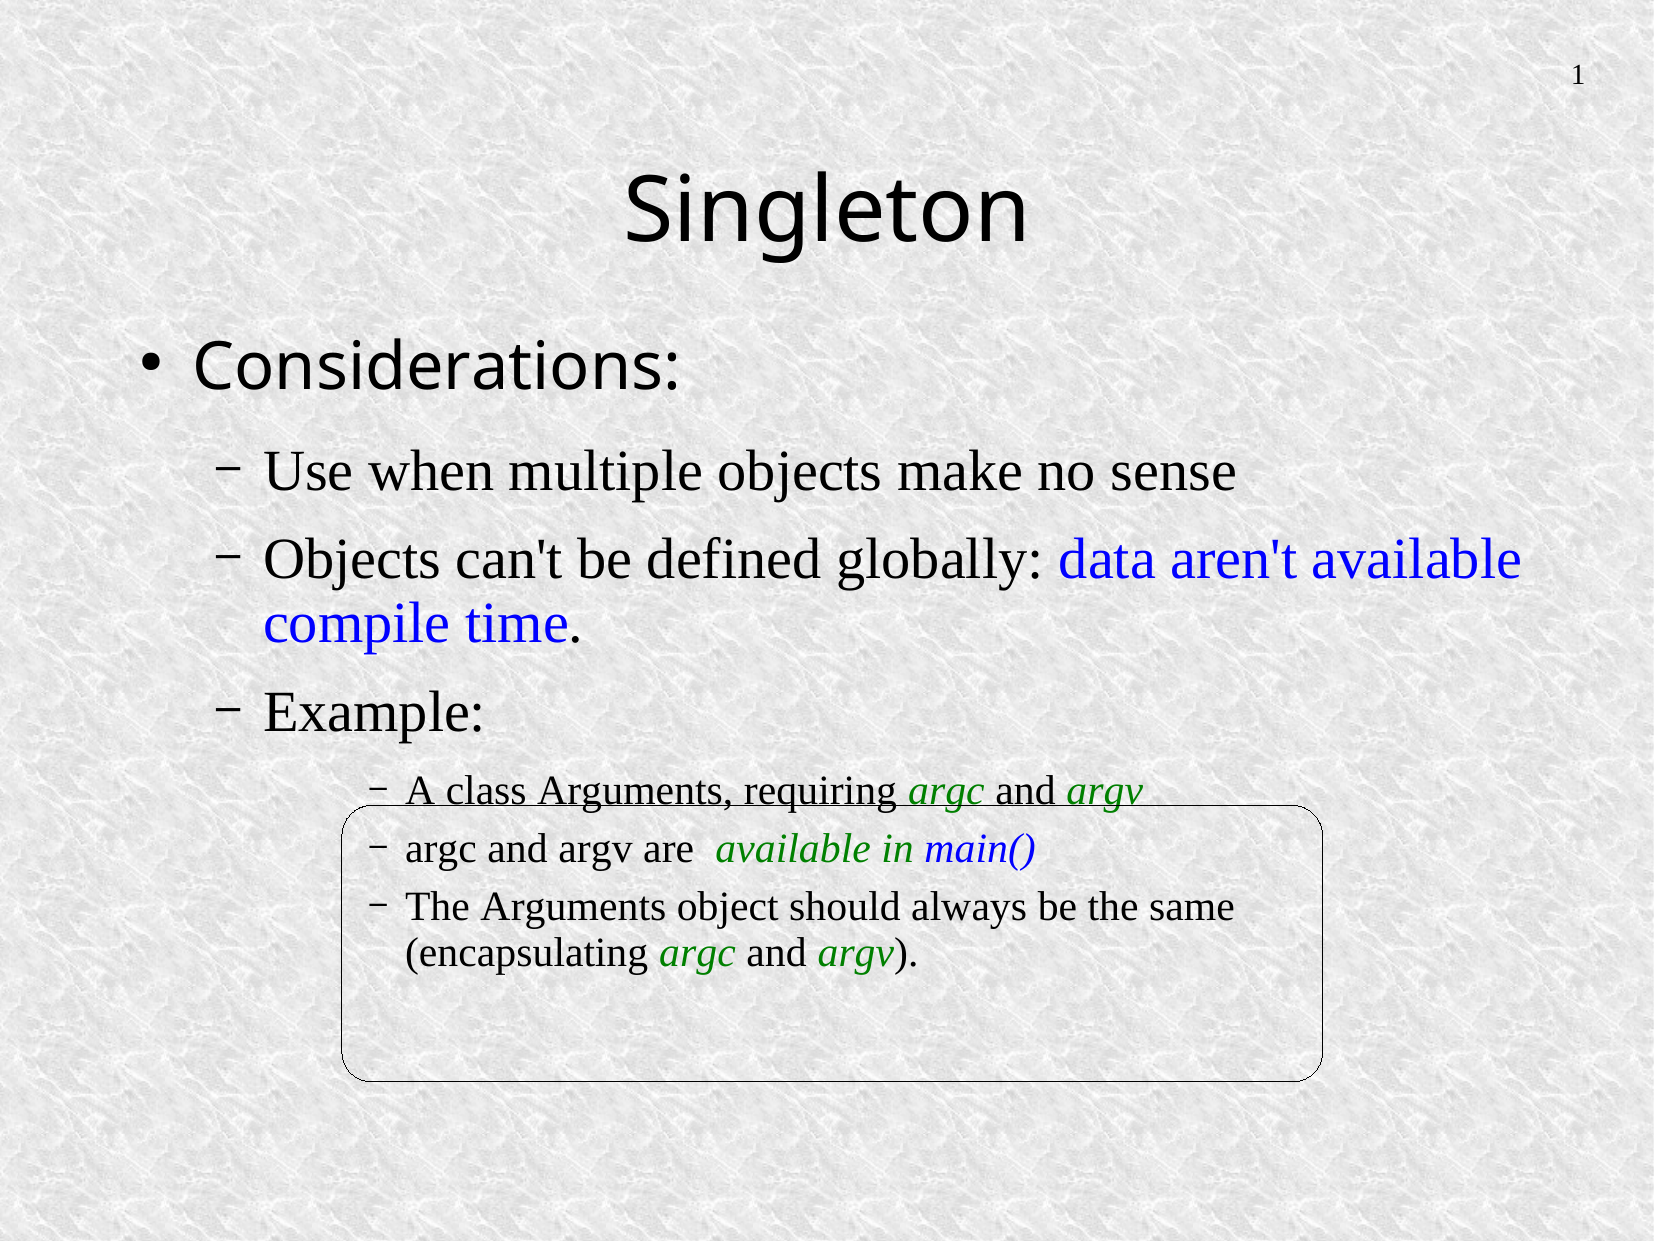

1
Singleton
# Considerations:
Use when multiple objects make no sense
Objects can't be defined globally: data aren't available compile time.
Example:
A class Arguments, requiring argc and argv
argc and argv are available in main()
The Arguments object should always be the same
(encapsulating argc and argv).